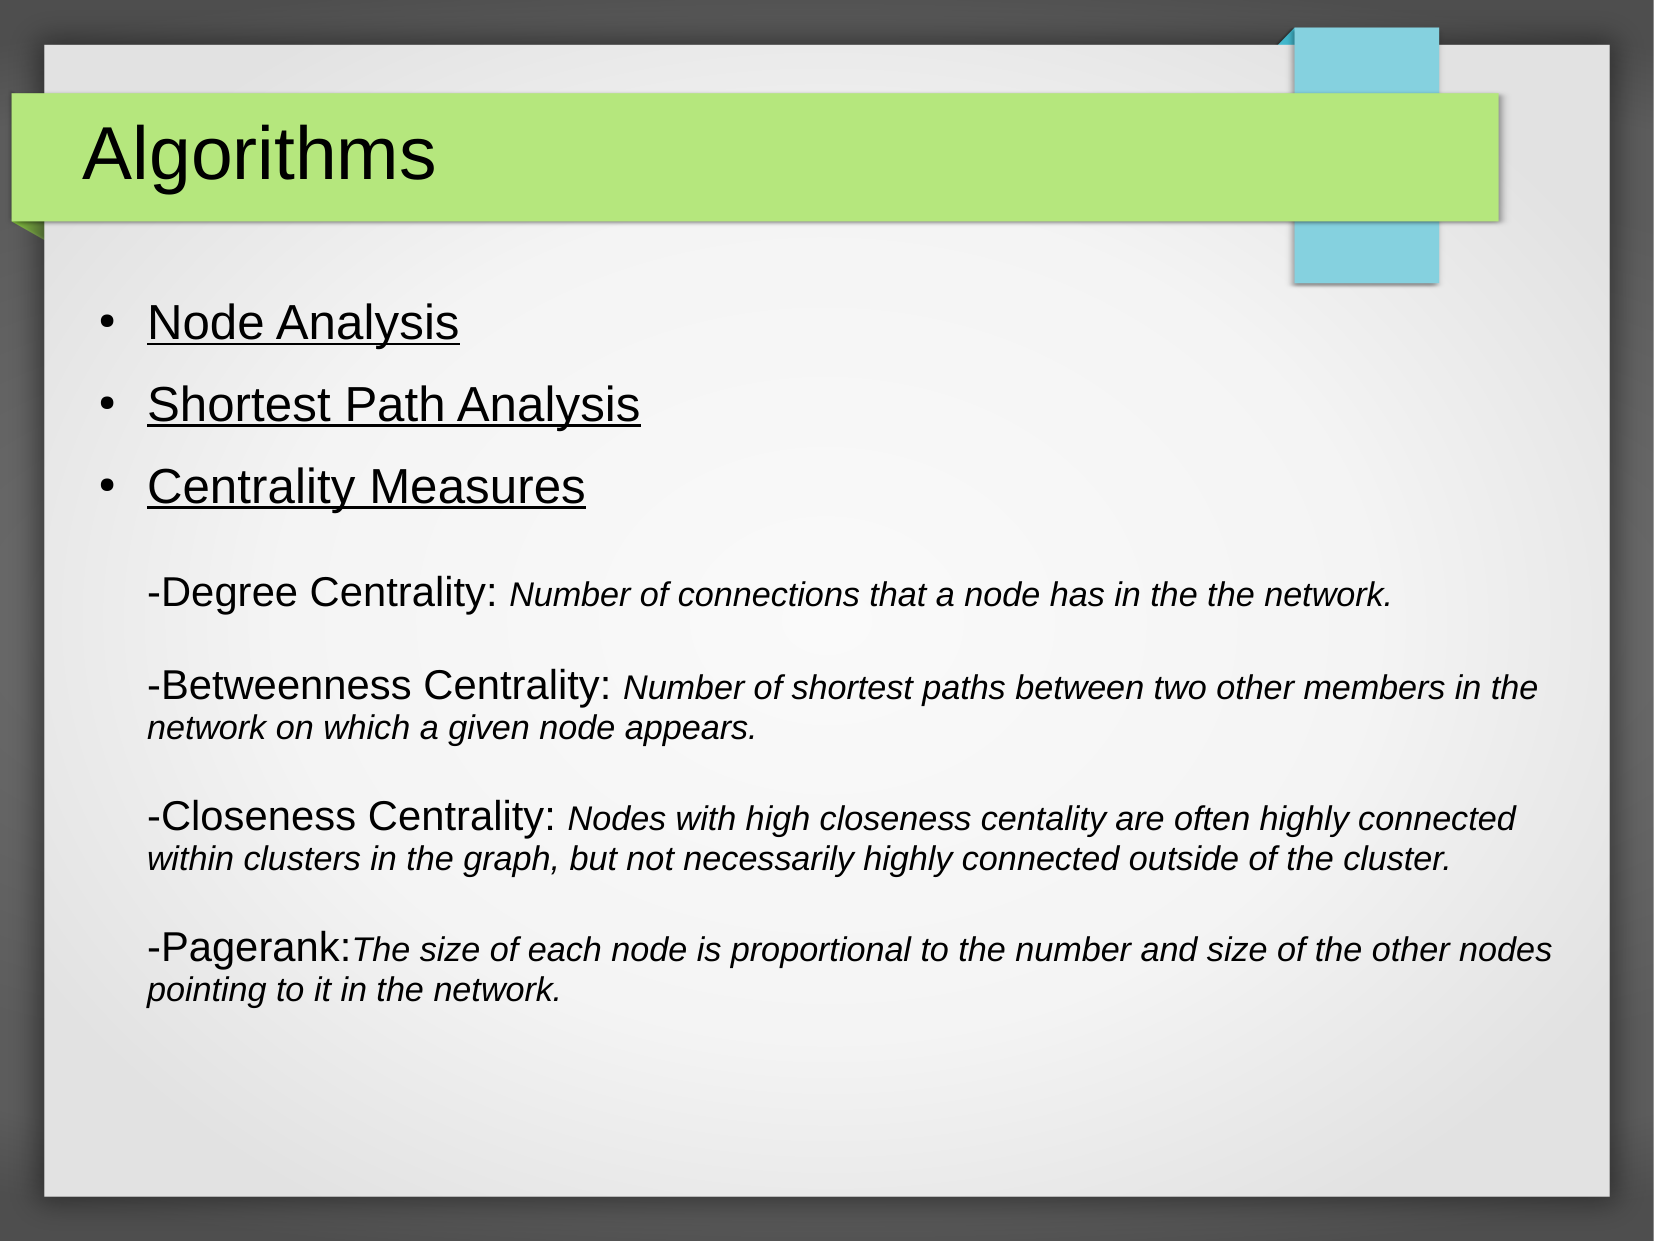

# Algorithms
Node Analysis
Shortest Path Analysis
Centrality Measures
-Degree Centrality: Number of connections that a node has in the the network.
-Betweenness Centrality: Number of shortest paths between two other members in the network on which a given node appears.
-Closeness Centrality: Nodes with high closeness centality are often highly connected within clusters in the graph, but not necessarily highly connected outside of the cluster.
-Pagerank:The size of each node is proportional to the number and size of the other nodes pointing to it in the network.